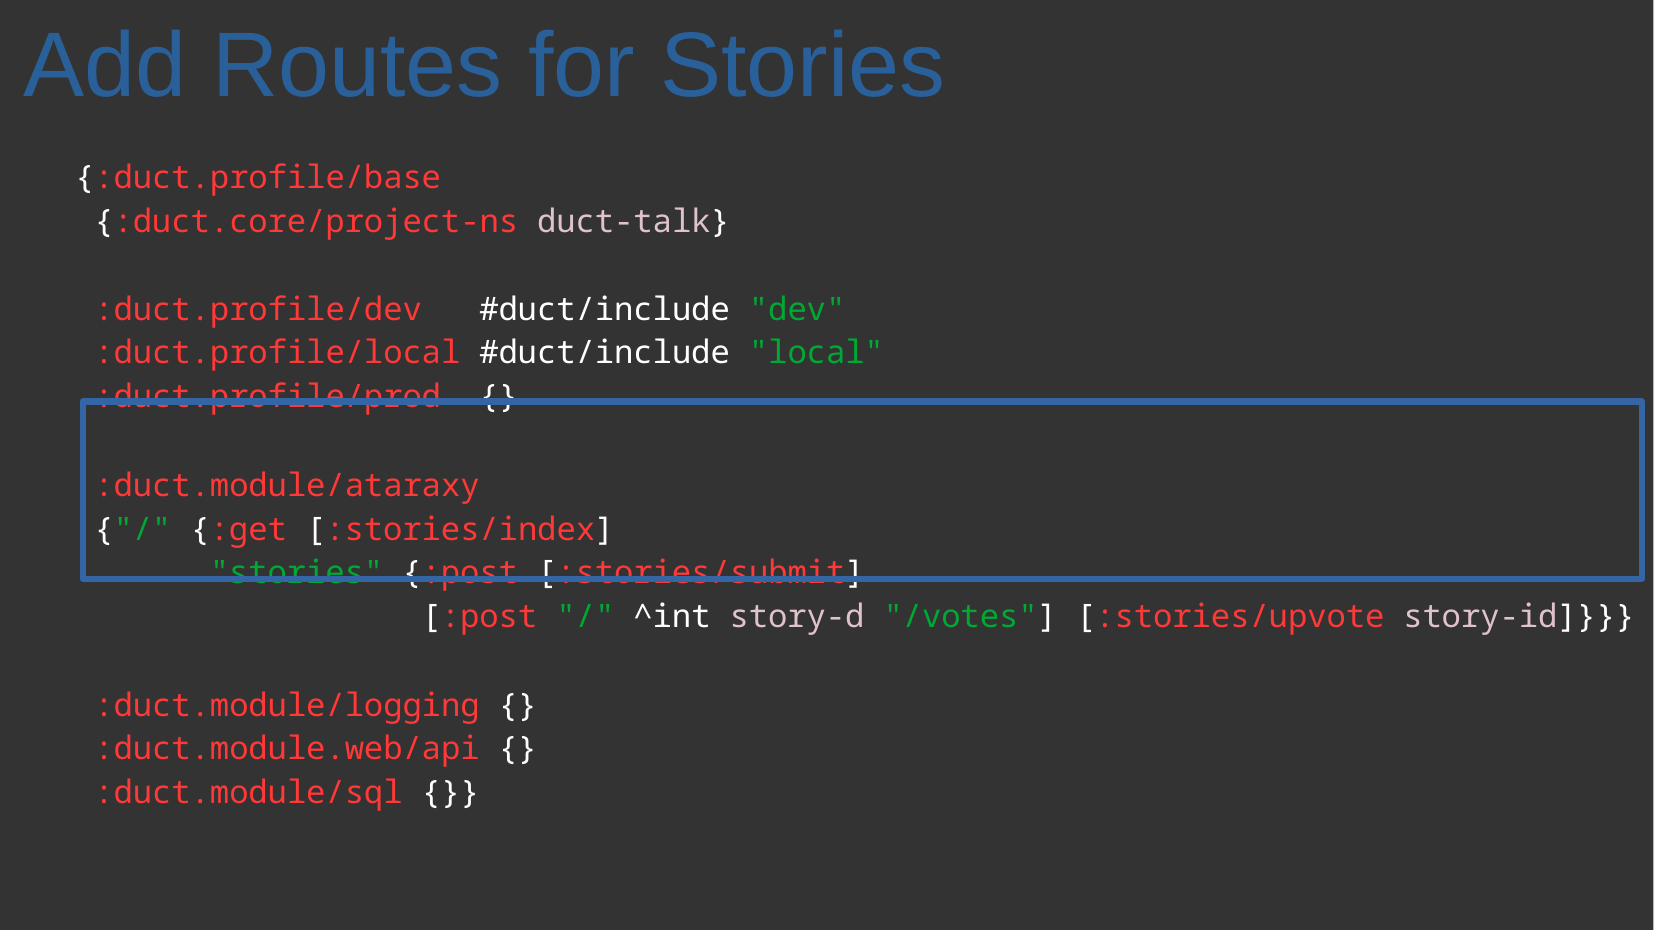

# Add Routes for Stories
{:duct.profile/base
 {:duct.core/project-ns duct-talk}
 :duct.profile/dev #duct/include "dev"
 :duct.profile/local #duct/include "local"
 :duct.profile/prod {}
 :duct.module/ataraxy
 {"/" {:get [:stories/index]
 "stories" {:post [:stories/submit]
 [:post "/" ^int story-d "/votes"] [:stories/upvote story-id]}}}
 :duct.module/logging {}
 :duct.module.web/api {}
 :duct.module/sql {}}